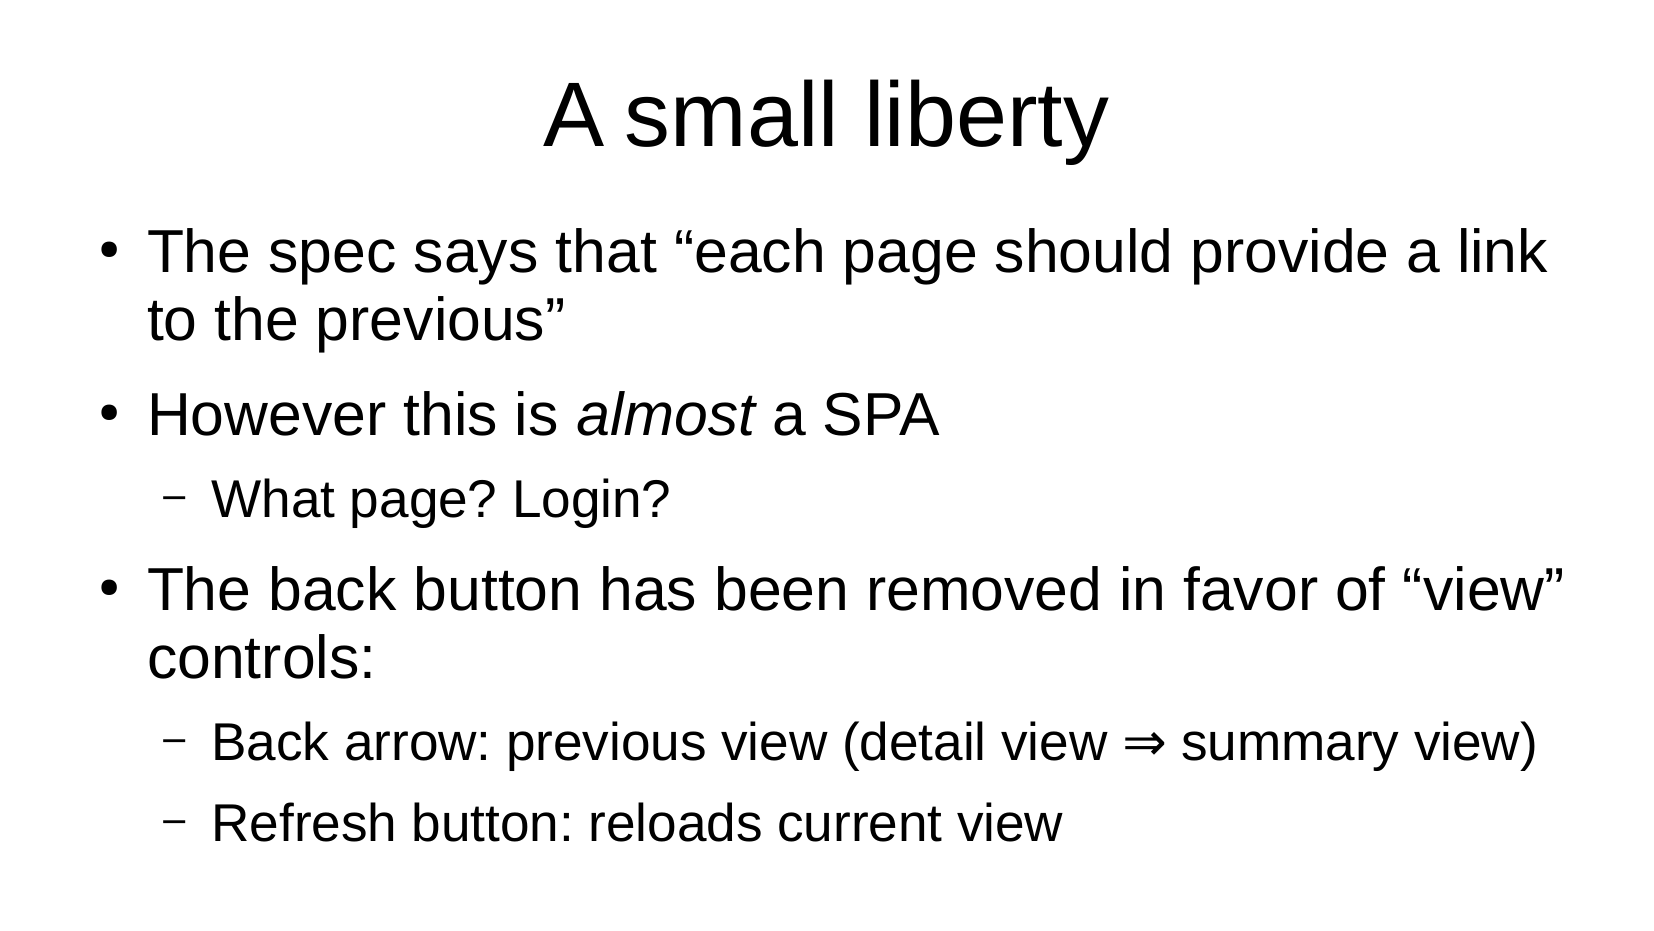

# A small liberty
The spec says that “each page should provide a link to the previous”
However this is almost a SPA
What page? Login?
The back button has been removed in favor of “view” controls:
Back arrow: previous view (detail view ⇒ summary view)
Refresh button: reloads current view